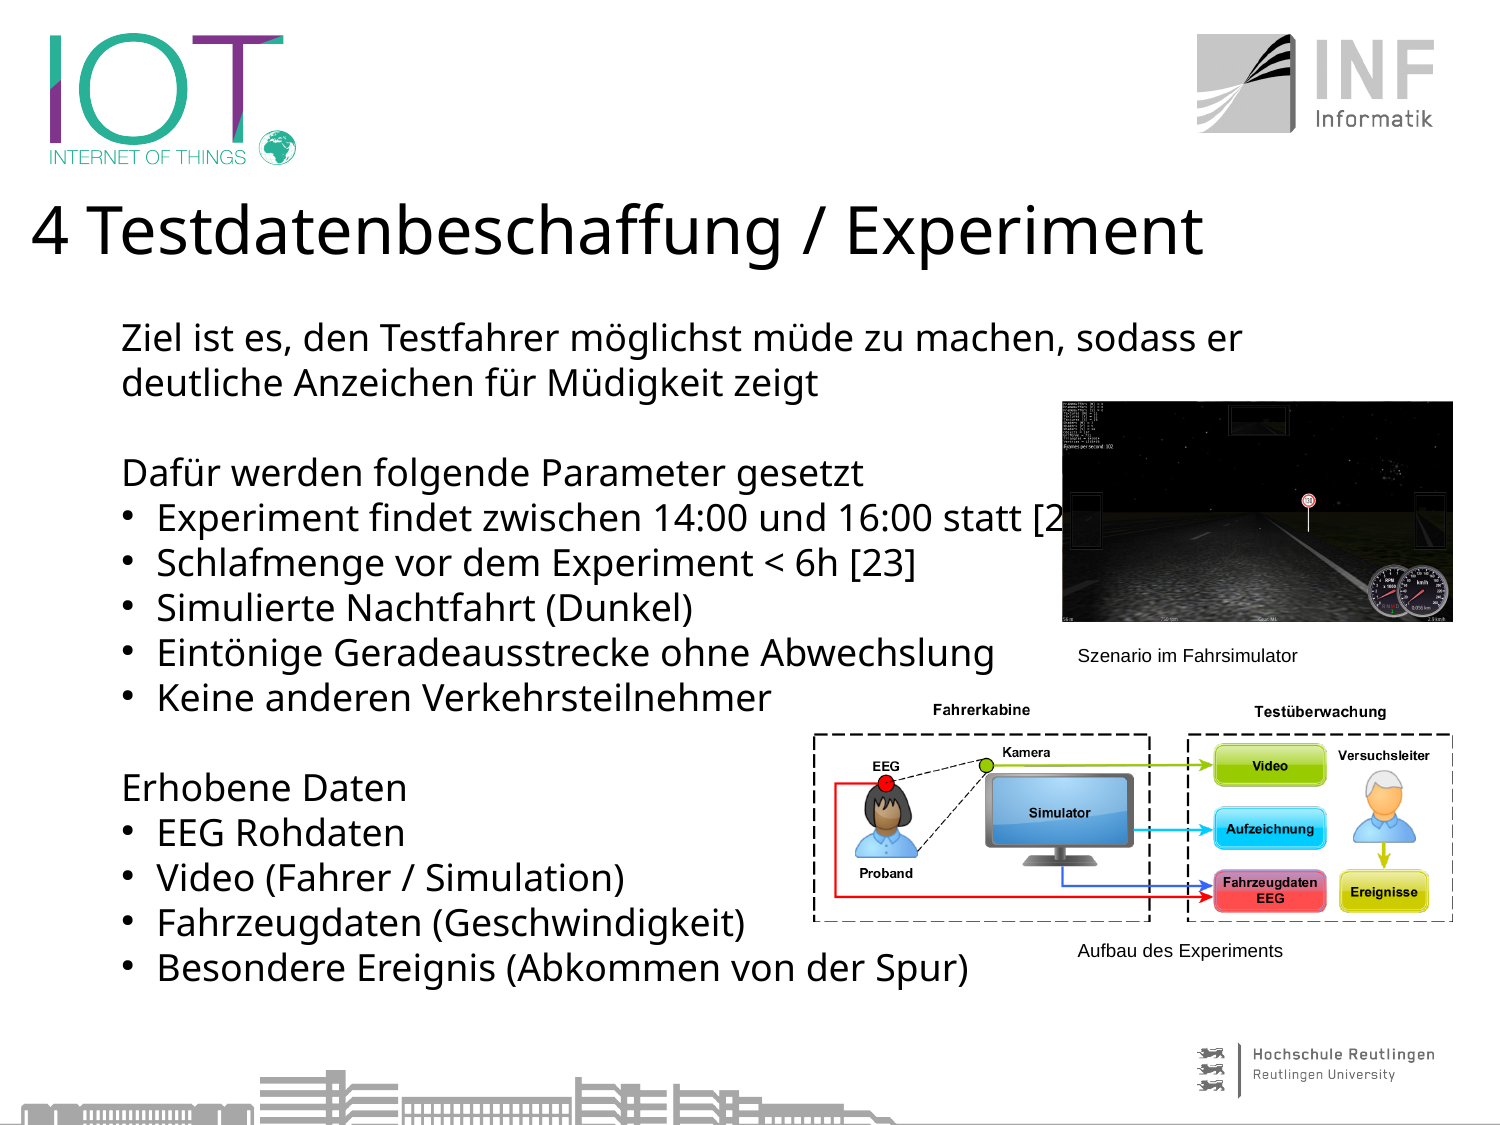

4 Testdatenbeschaffung / Experiment
Ziel ist es, den Testfahrer möglichst müde zu machen, sodass er deutliche Anzeichen für Müdigkeit zeigt
Dafür werden folgende Parameter gesetzt
Experiment findet zwischen 14:00 und 16:00 statt [24]
Schlafmenge vor dem Experiment < 6h [23]
Simulierte Nachtfahrt (Dunkel)
Eintönige Geradeausstrecke ohne Abwechslung
Keine anderen Verkehrsteilnehmer
Erhobene Daten
EEG Rohdaten
Video (Fahrer / Simulation)
Fahrzeugdaten (Geschwindigkeit)
Besondere Ereignis (Abkommen von der Spur)
Szenario im Fahrsimulator
Aufbau des Experiments